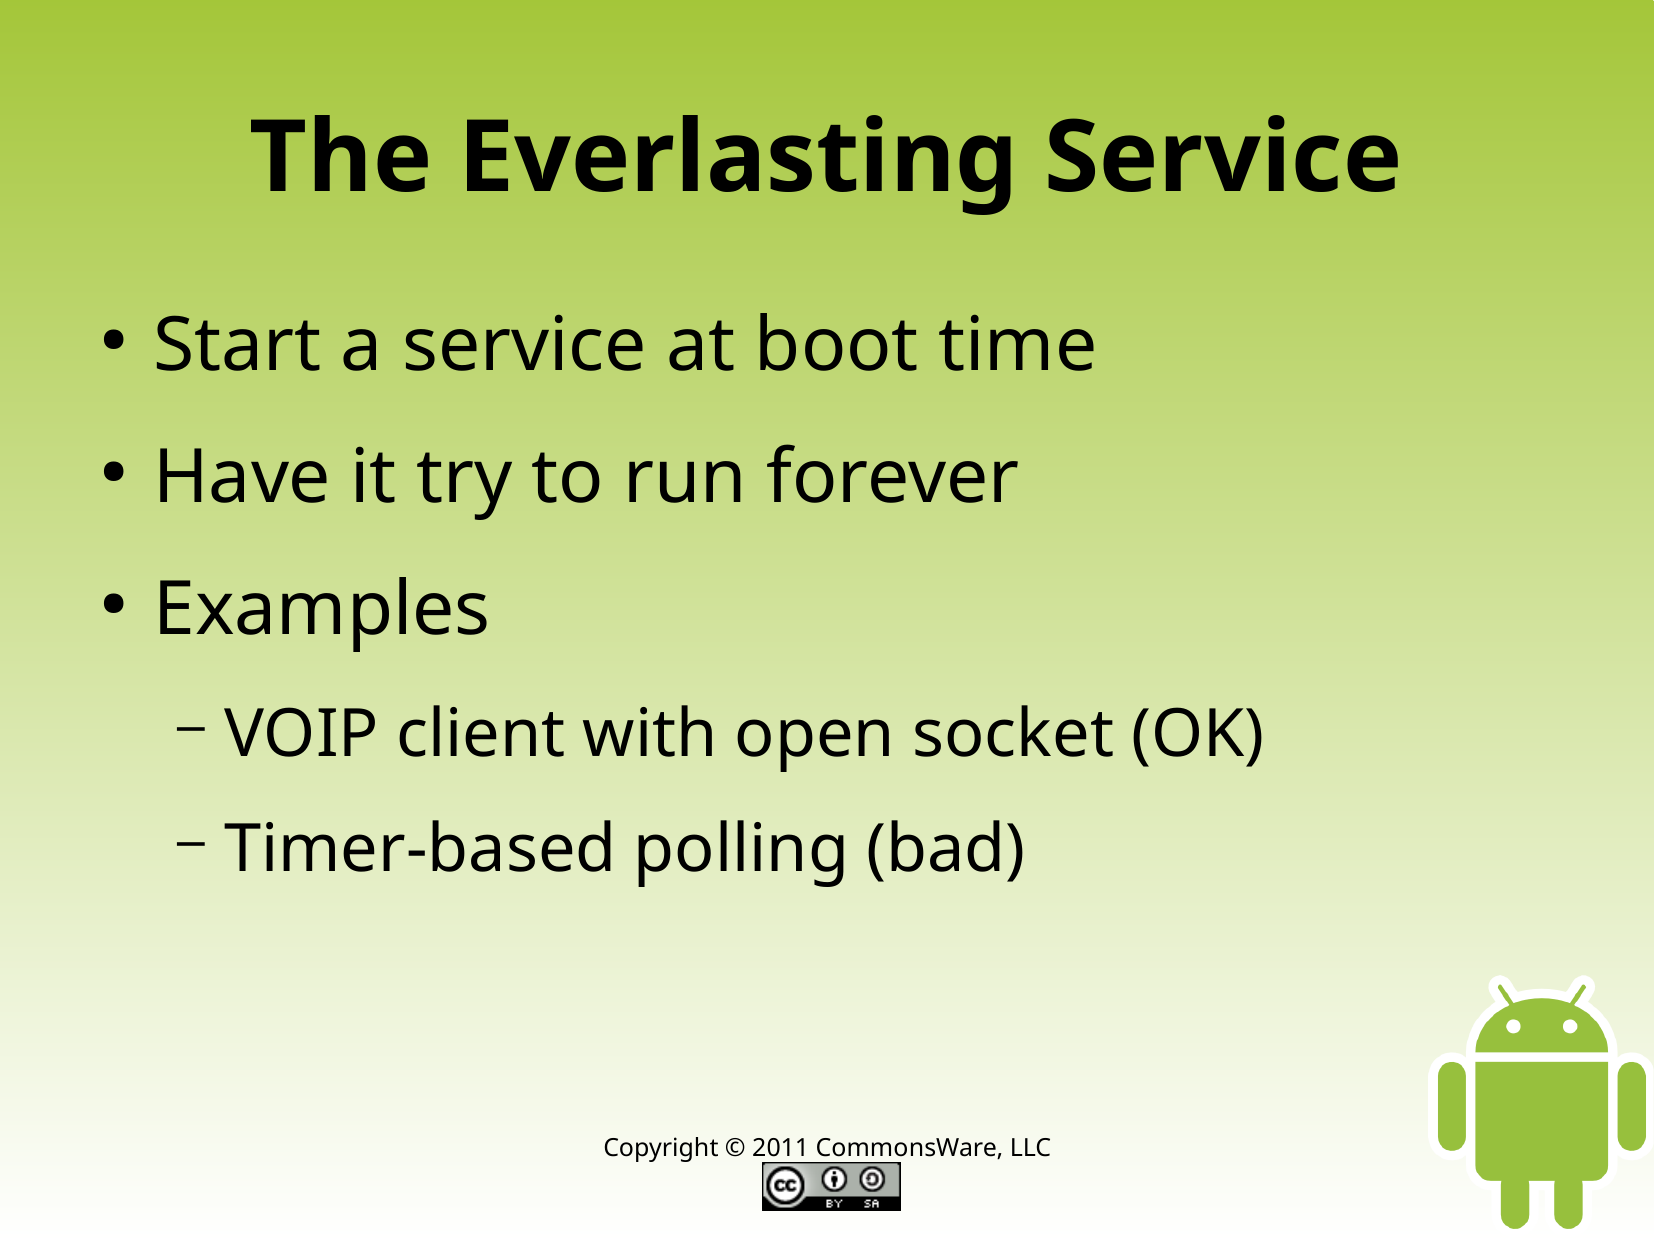

# The Everlasting Service
Start a service at boot time
Have it try to run forever
Examples
VOIP client with open socket (OK)
Timer-based polling (bad)